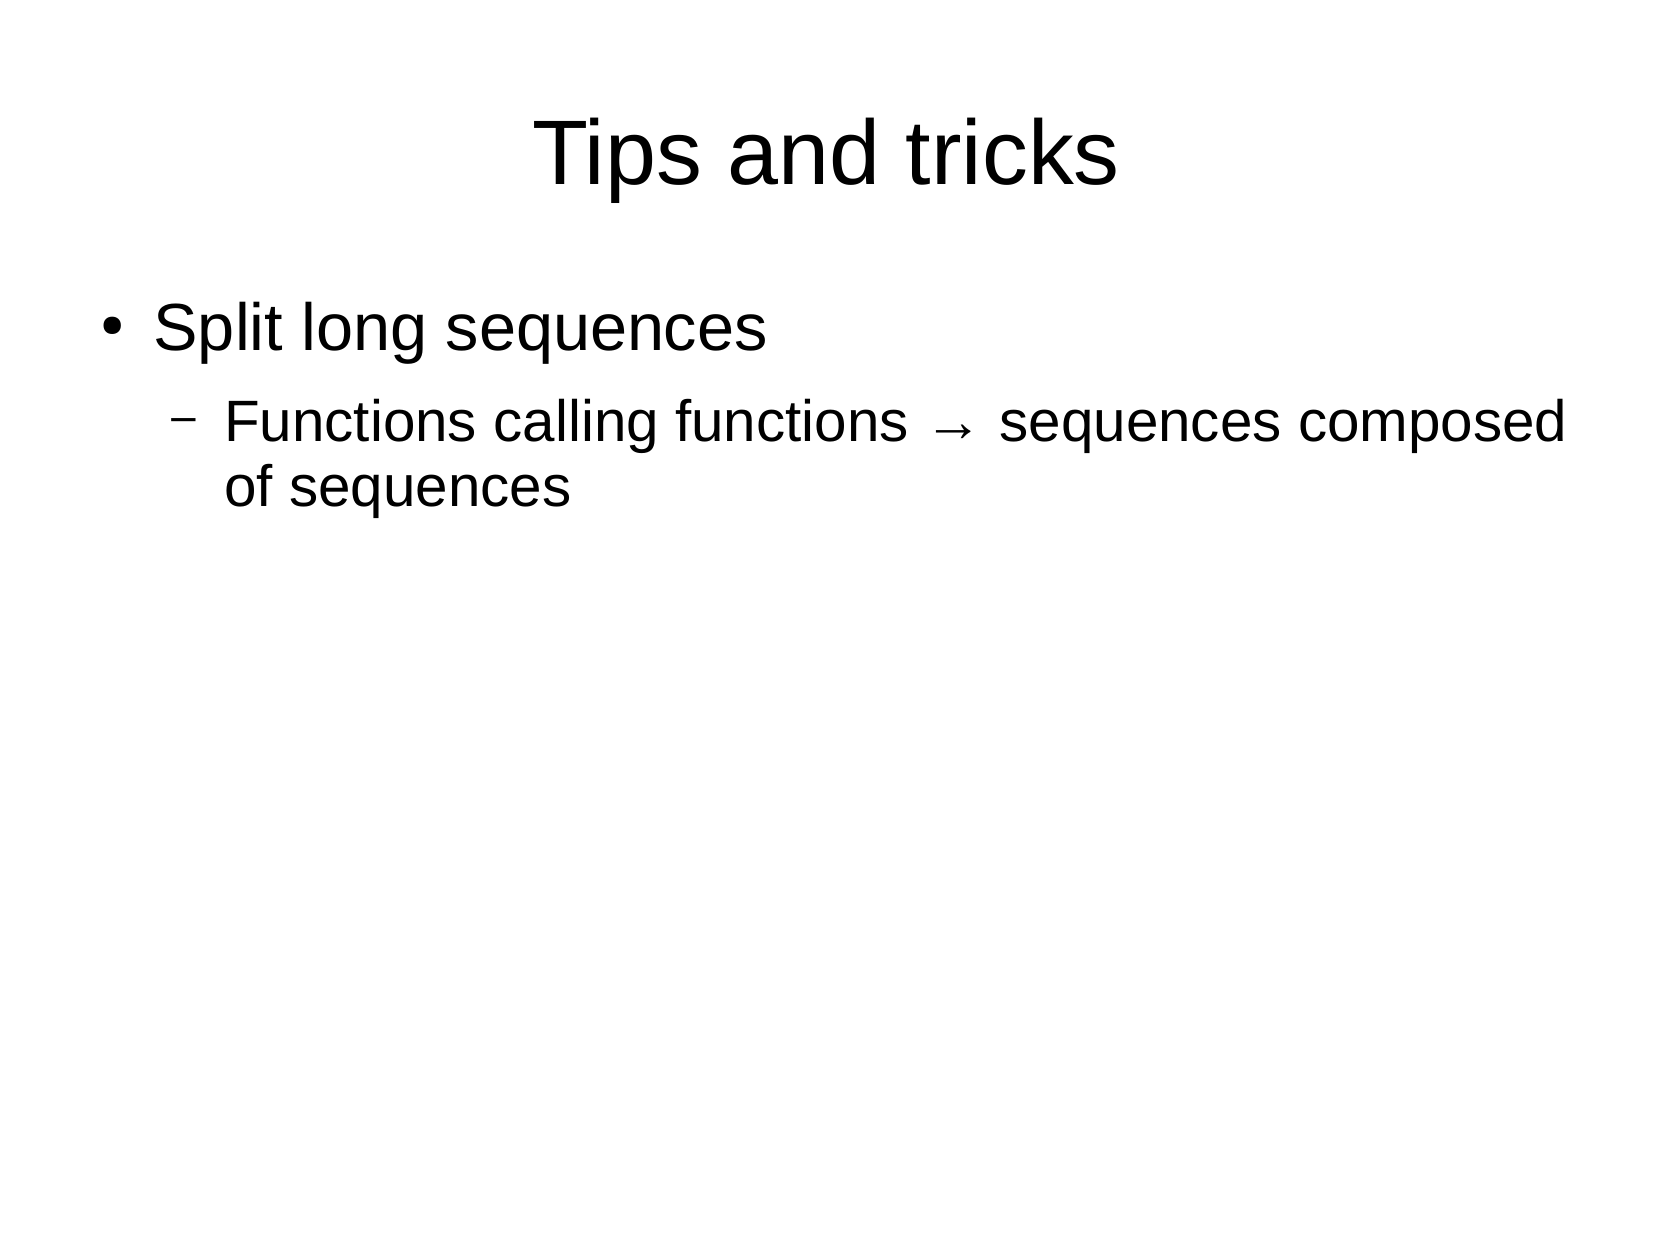

# Tips and tricks
Split long sequences
Functions calling functions → sequences composed of sequences